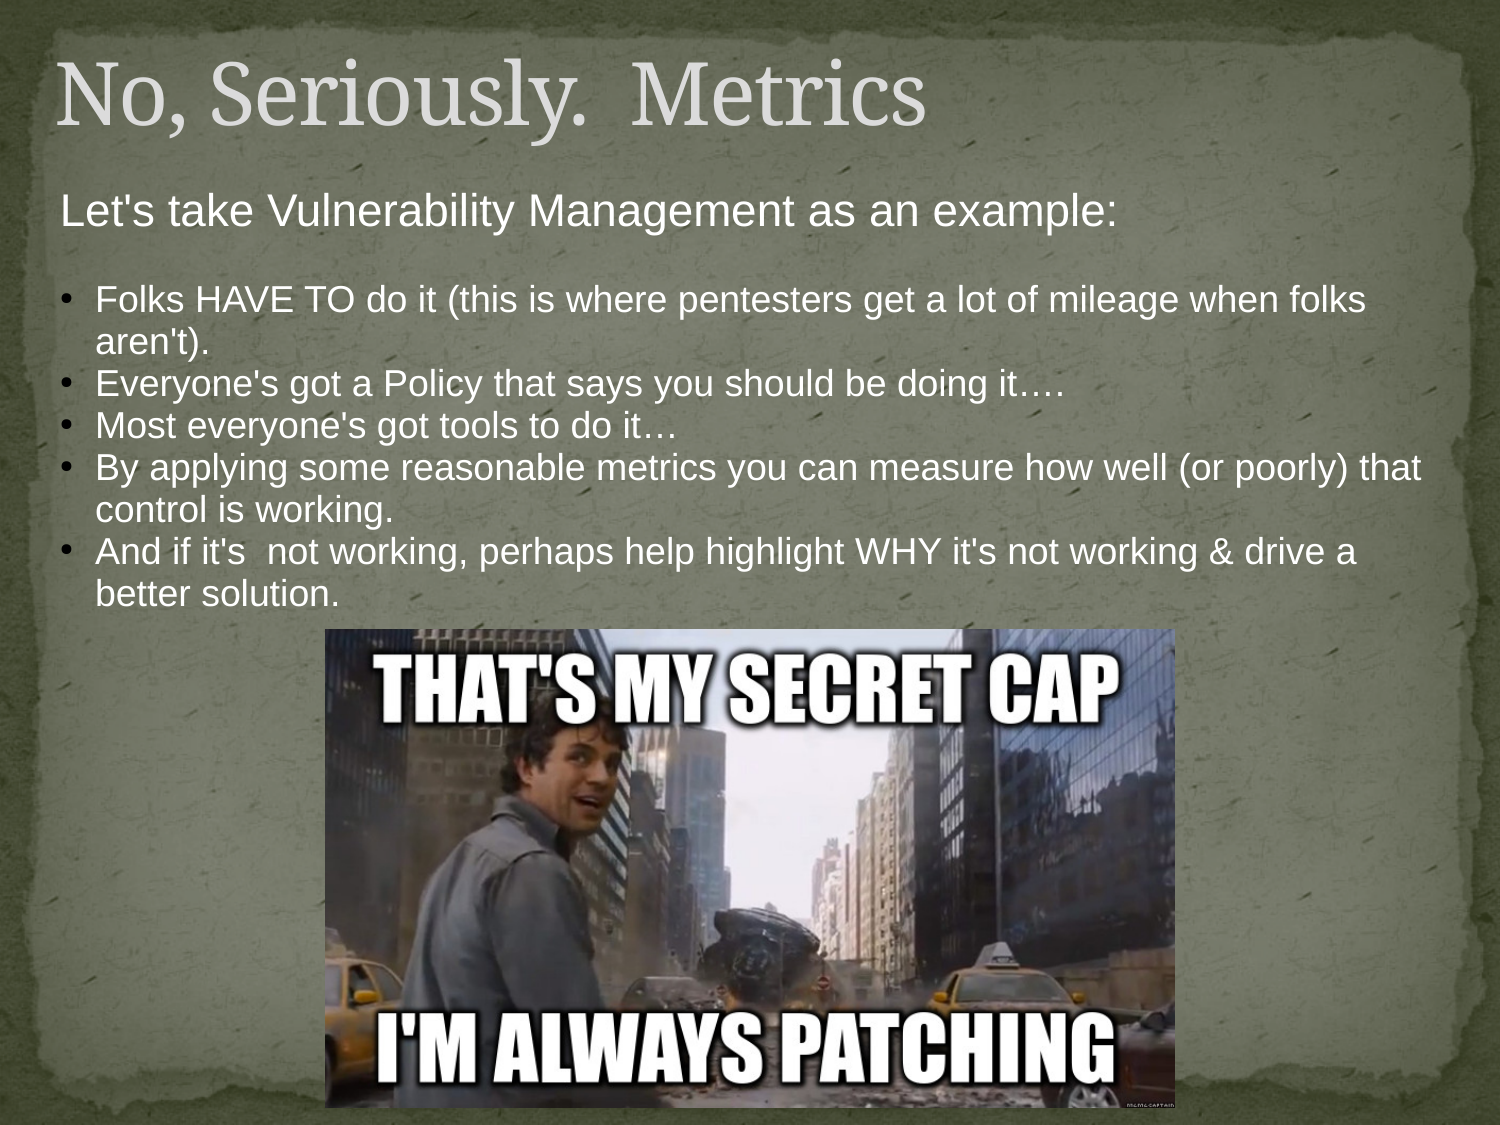

# No, Seriously. Metrics
Let's take Vulnerability Management as an example:
Folks HAVE TO do it (this is where pentesters get a lot of mileage when folks aren't).
Everyone's got a Policy that says you should be doing it….
Most everyone's got tools to do it…
By applying some reasonable metrics you can measure how well (or poorly) that control is working.
And if it's not working, perhaps help highlight WHY it's not working & drive a better solution.